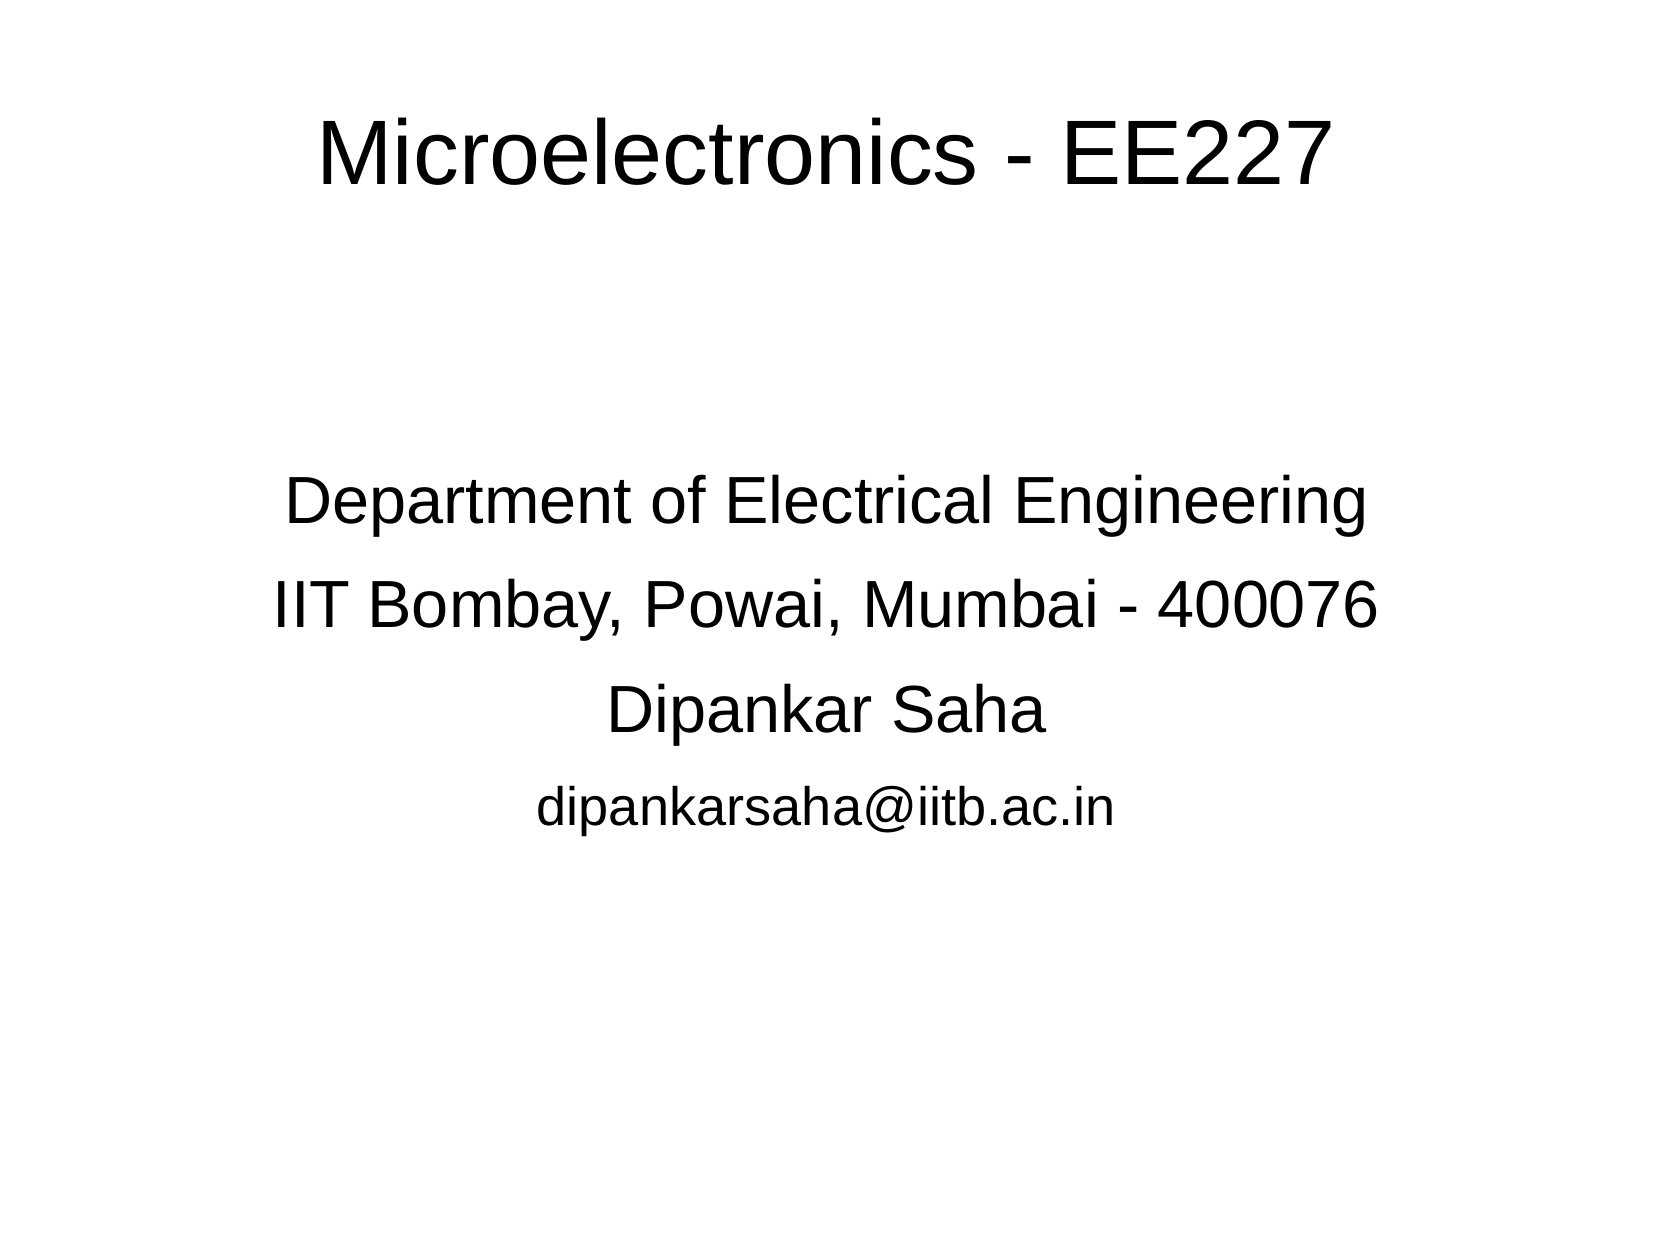

# Microelectronics - EE227
Department of Electrical Engineering
IIT Bombay, Powai, Mumbai - 400076
Dipankar Saha
dipankarsaha@iitb.ac.in